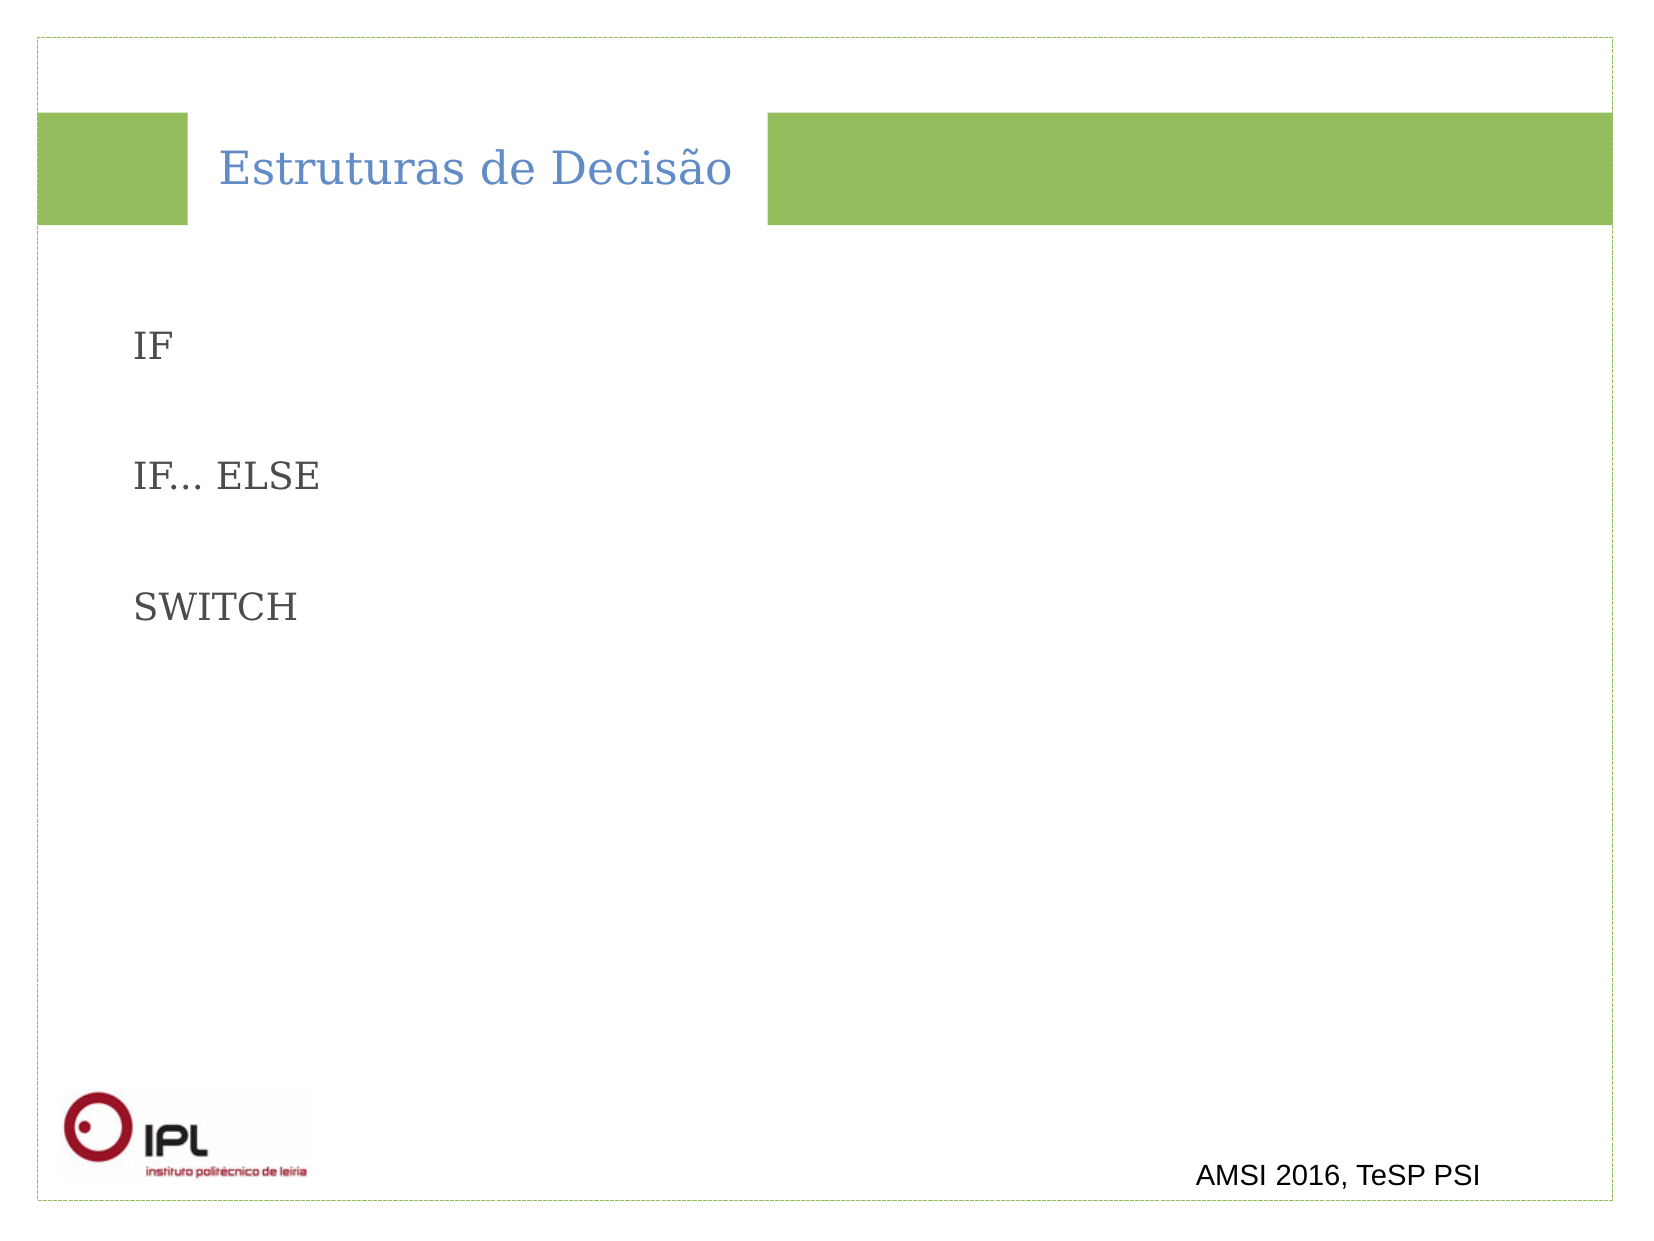

Estruturas de Decisão
IF
IF... ELSE
SWITCH
AMSI 2016, TeSP PSI